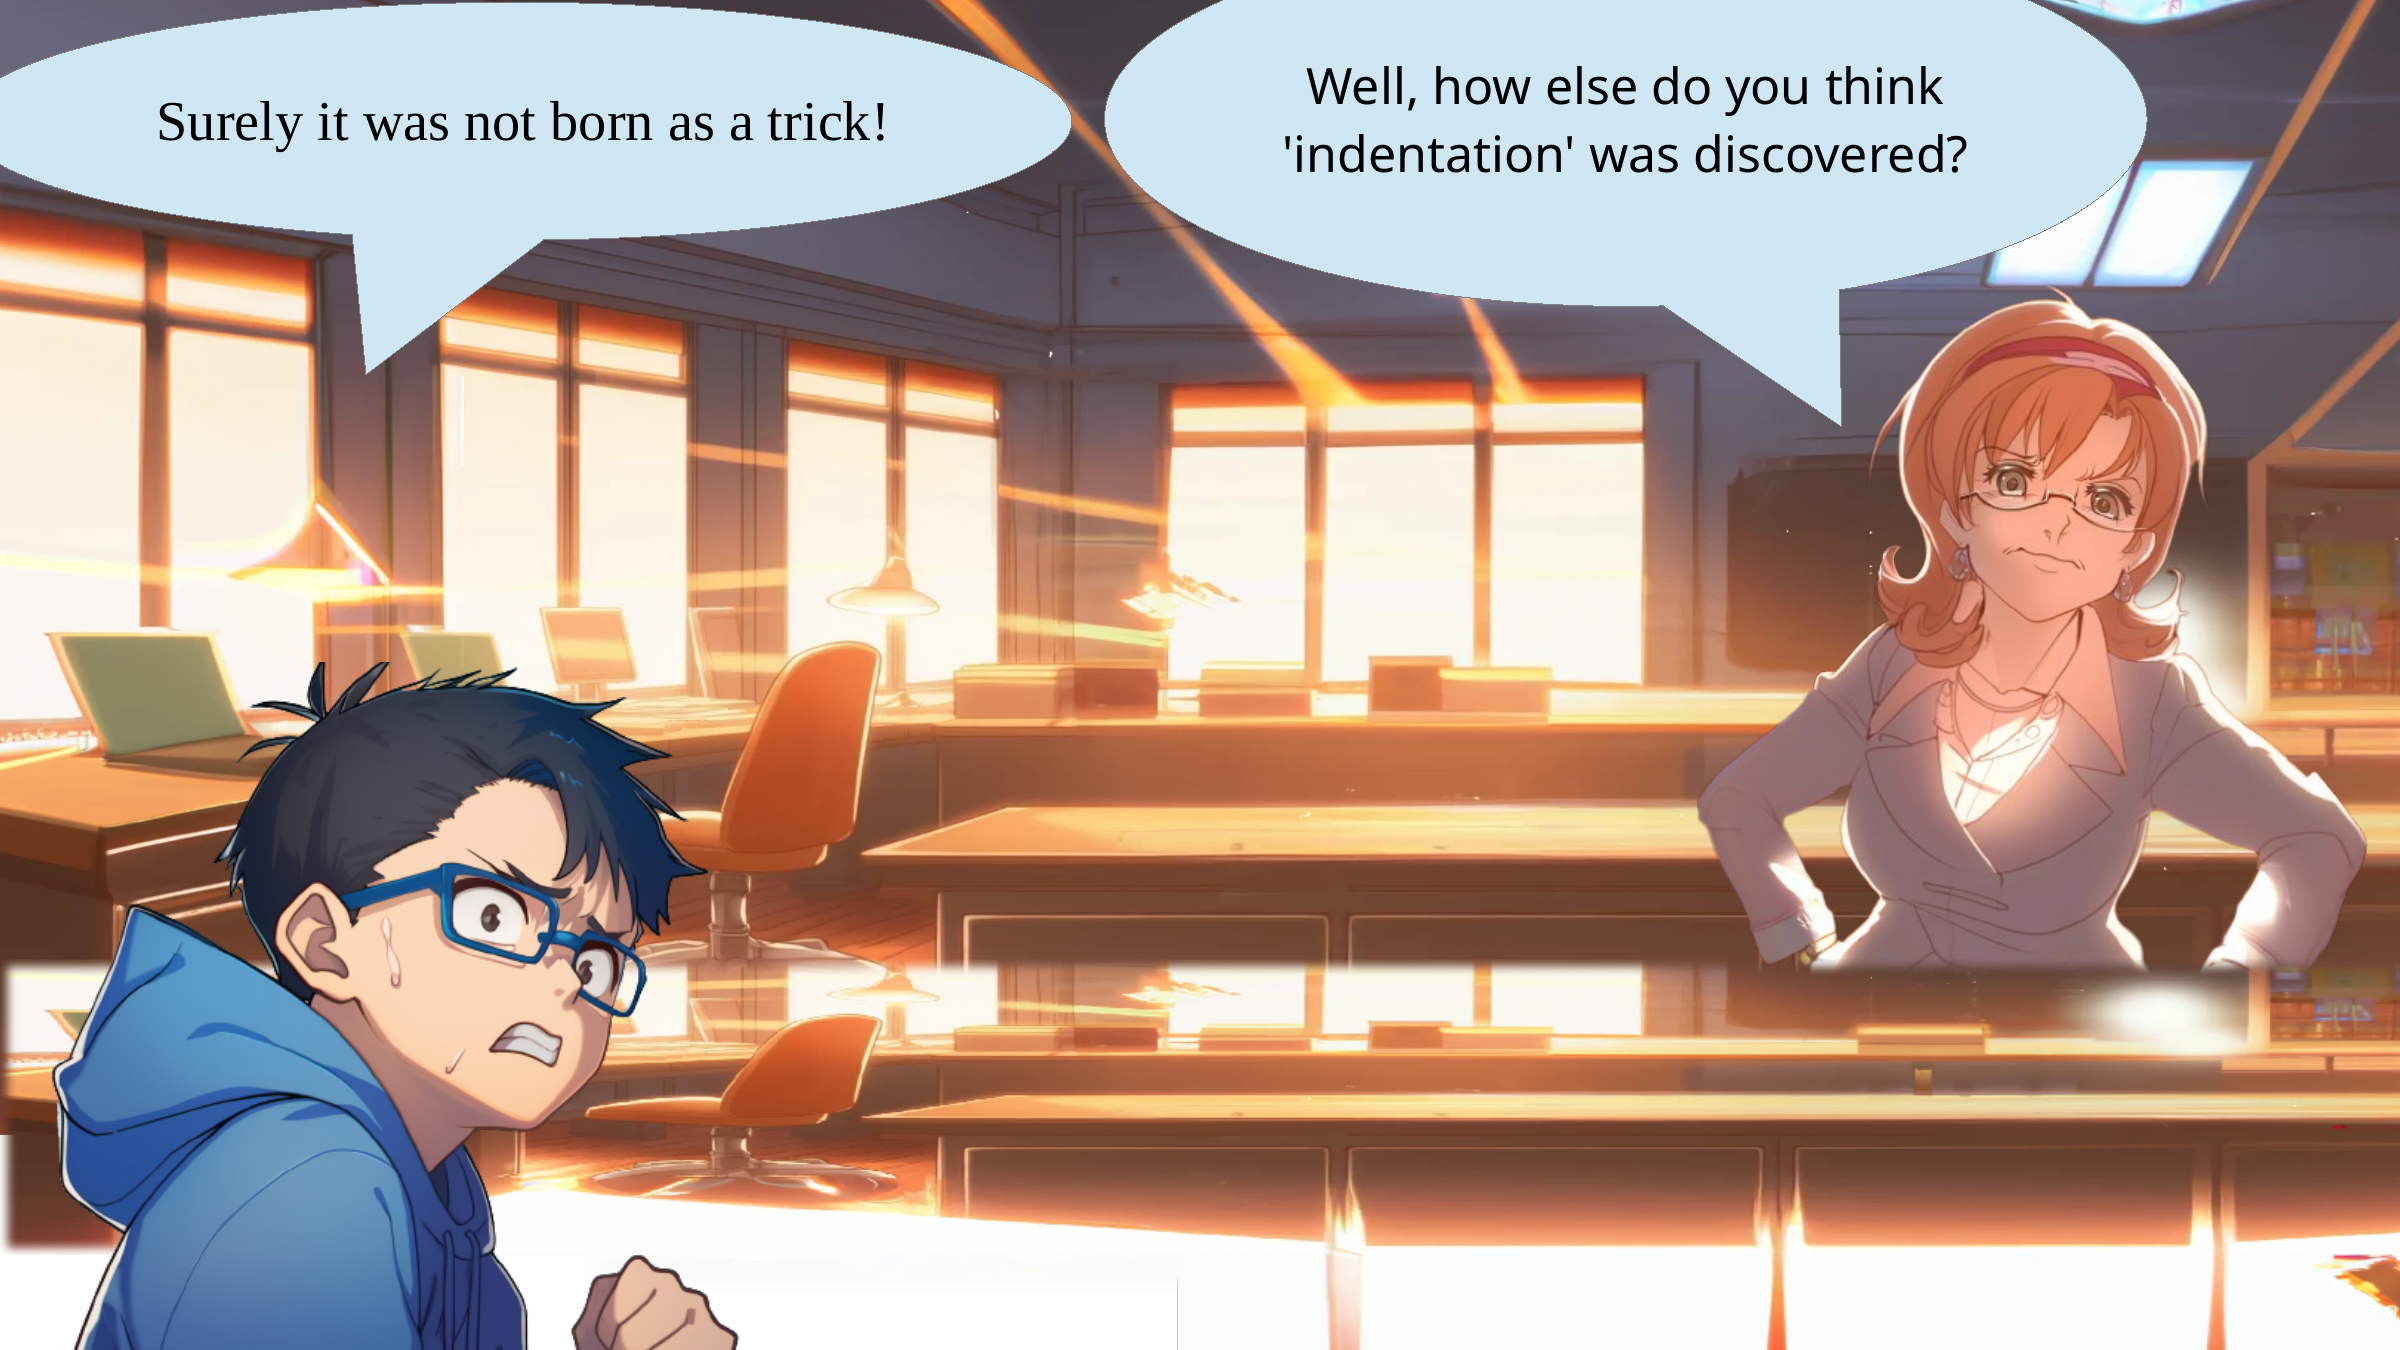

Well, how else do you think
'indentation' was discovered?
 Surely it was not born as a trick!